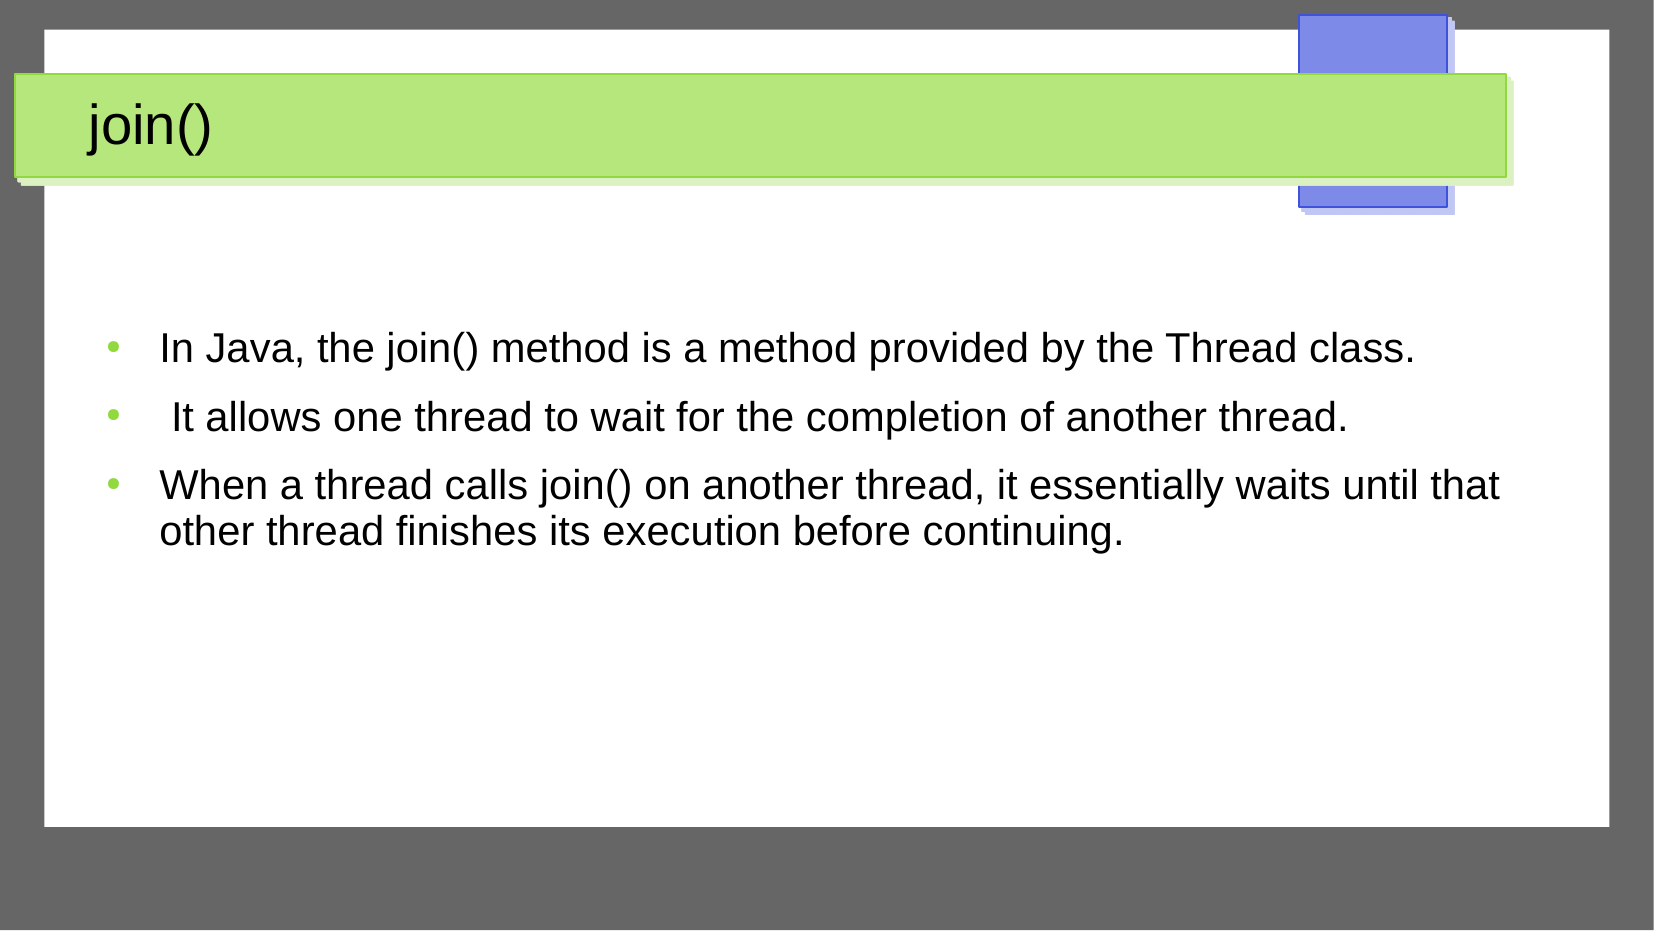

# join()
In Java, the join() method is a method provided by the Thread class.
 It allows one thread to wait for the completion of another thread.
When a thread calls join() on another thread, it essentially waits until that other thread finishes its execution before continuing.